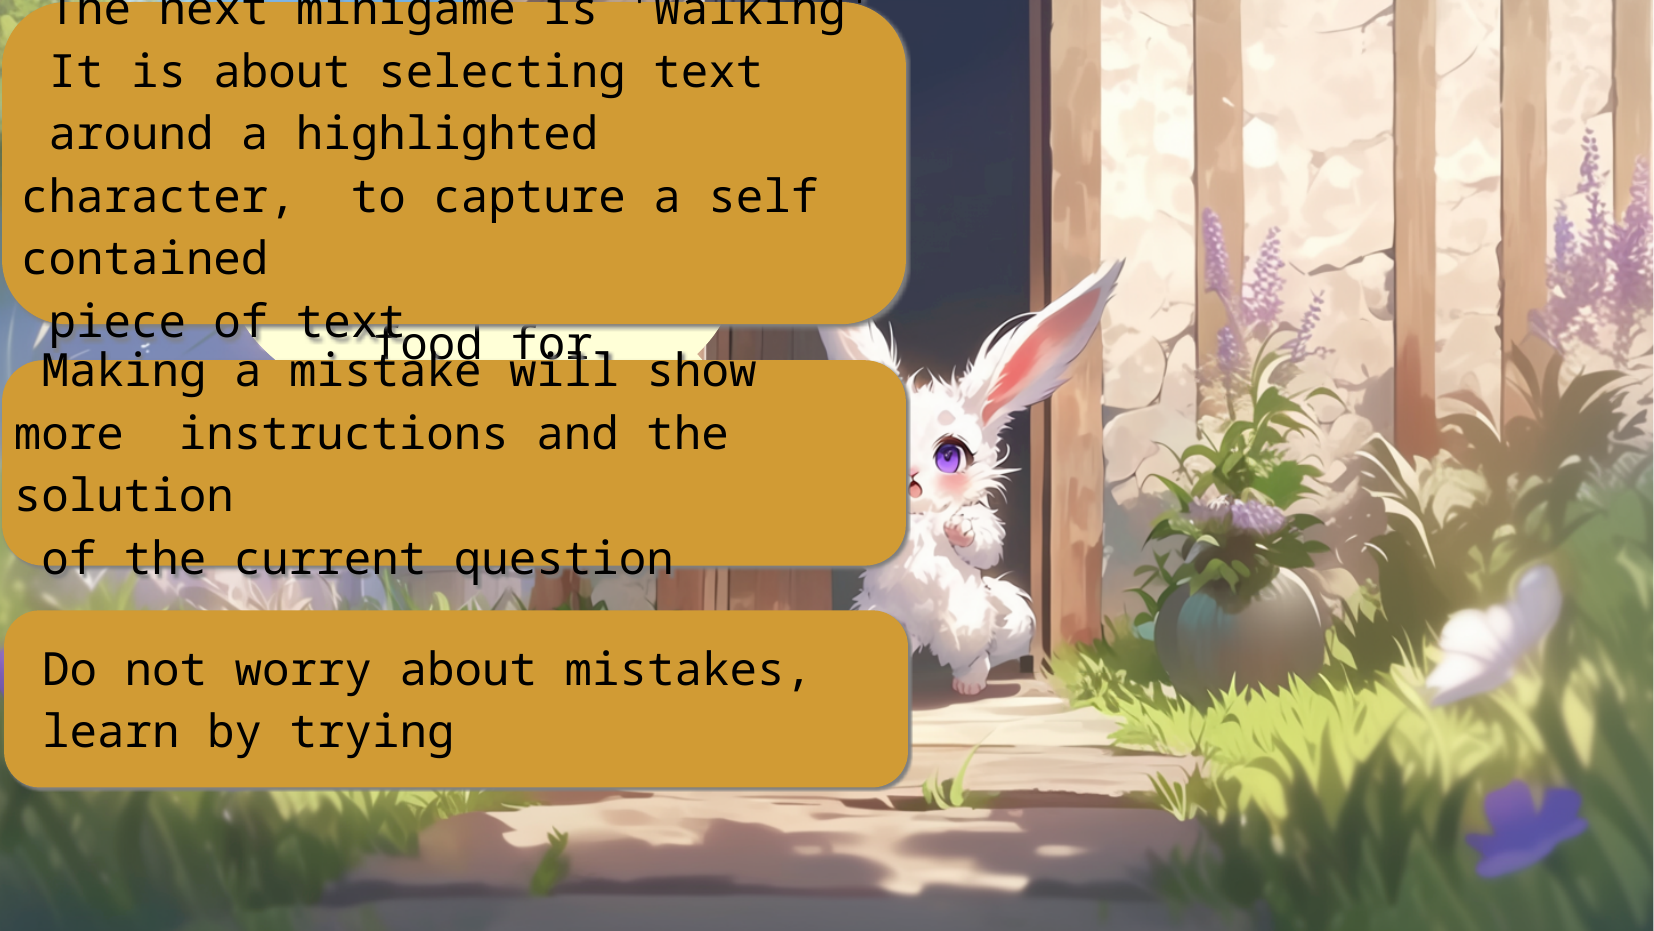

The next minigame is 'Walking'
 It is about selecting text
 around a highlighted character, to capture a self contained
 piece of text
Follow me
out to gather some food for dinner
Follow me
out to gather some food for dinner
 Making a mistake will show more instructions and the solution
 of the current question
 Do not worry about mistakes,
 learn by trying